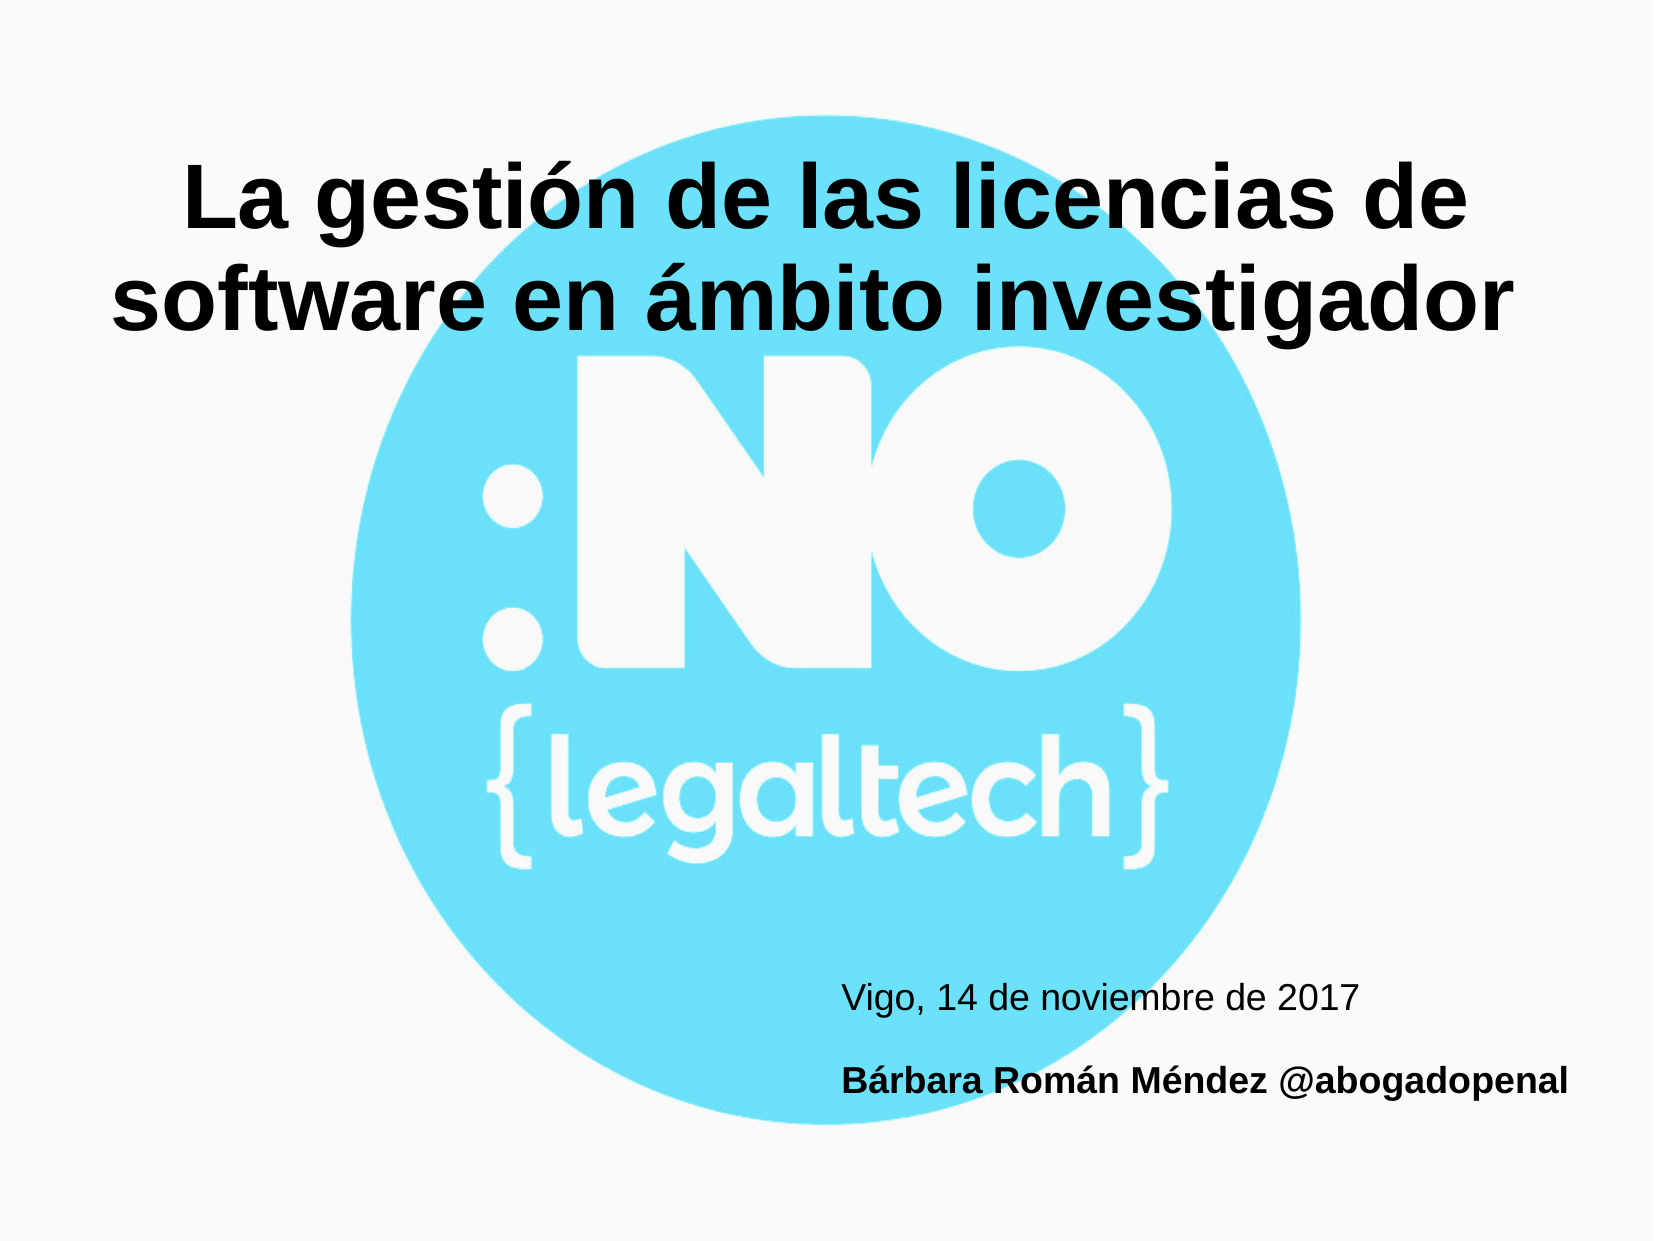

# La gestión de las licencias de software en ámbito investigador
Vigo, 14 de noviembre de 2017
Bárbara Román Méndez @abogadopenal